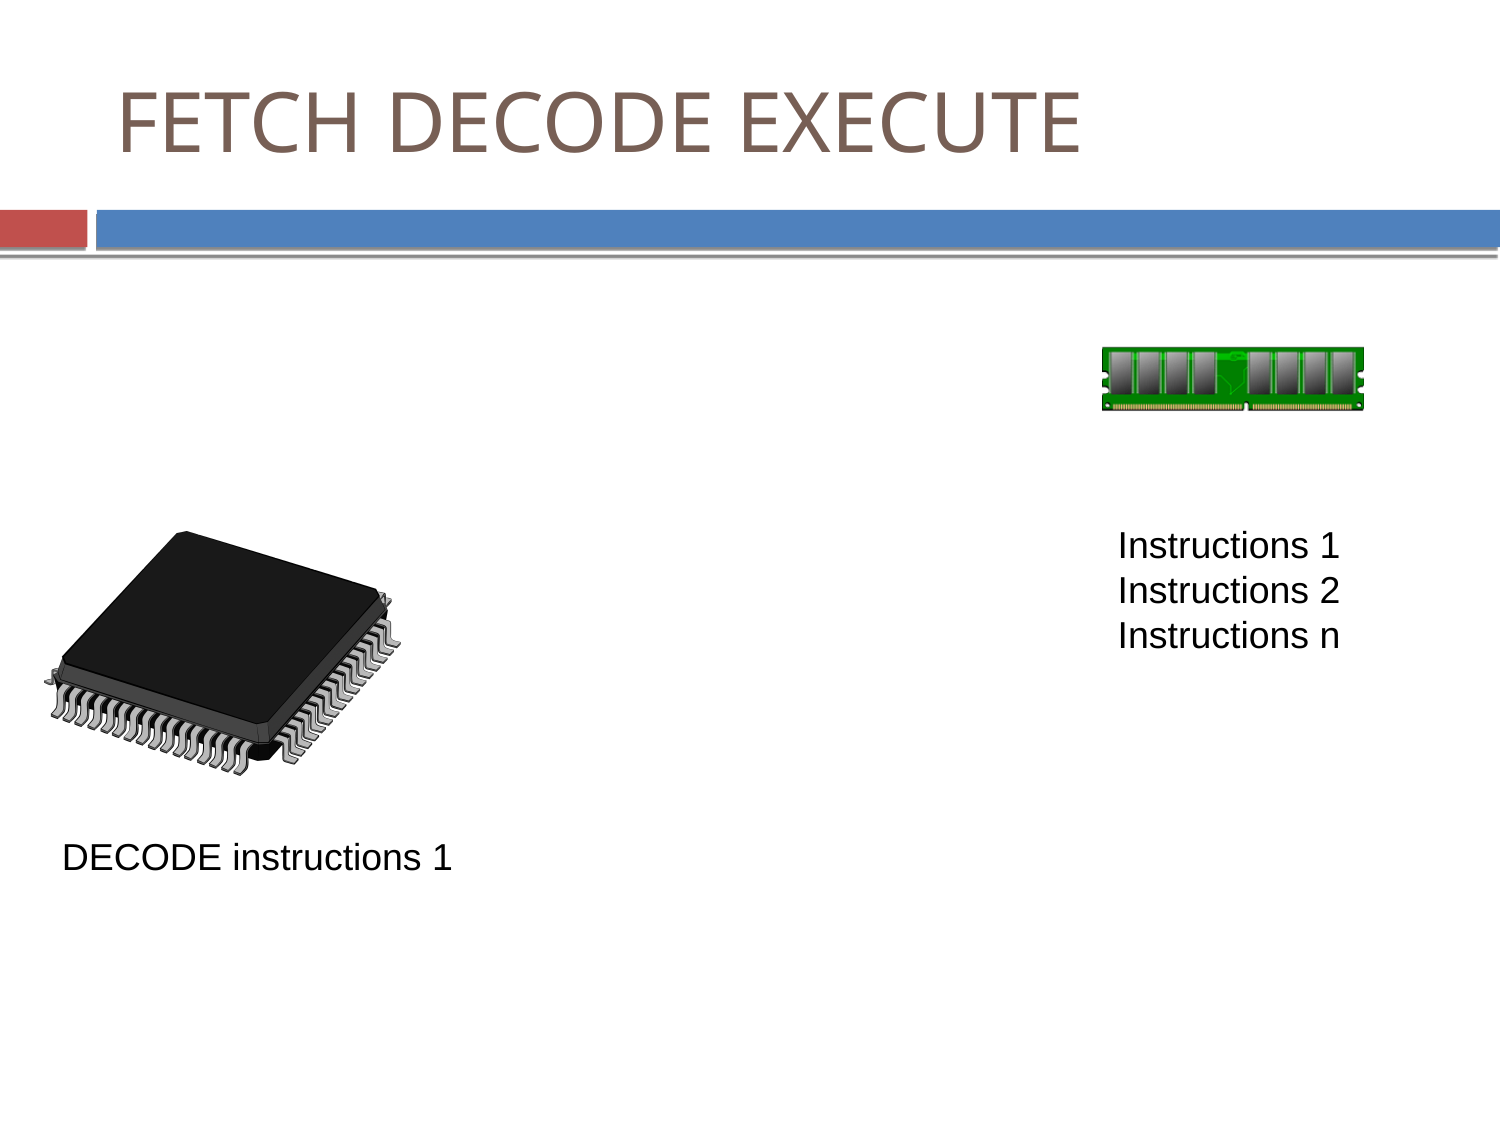

FETCH DECODE EXECUTE
Instructions 1
Instructions 2
Instructions n
DECODE instructions 1